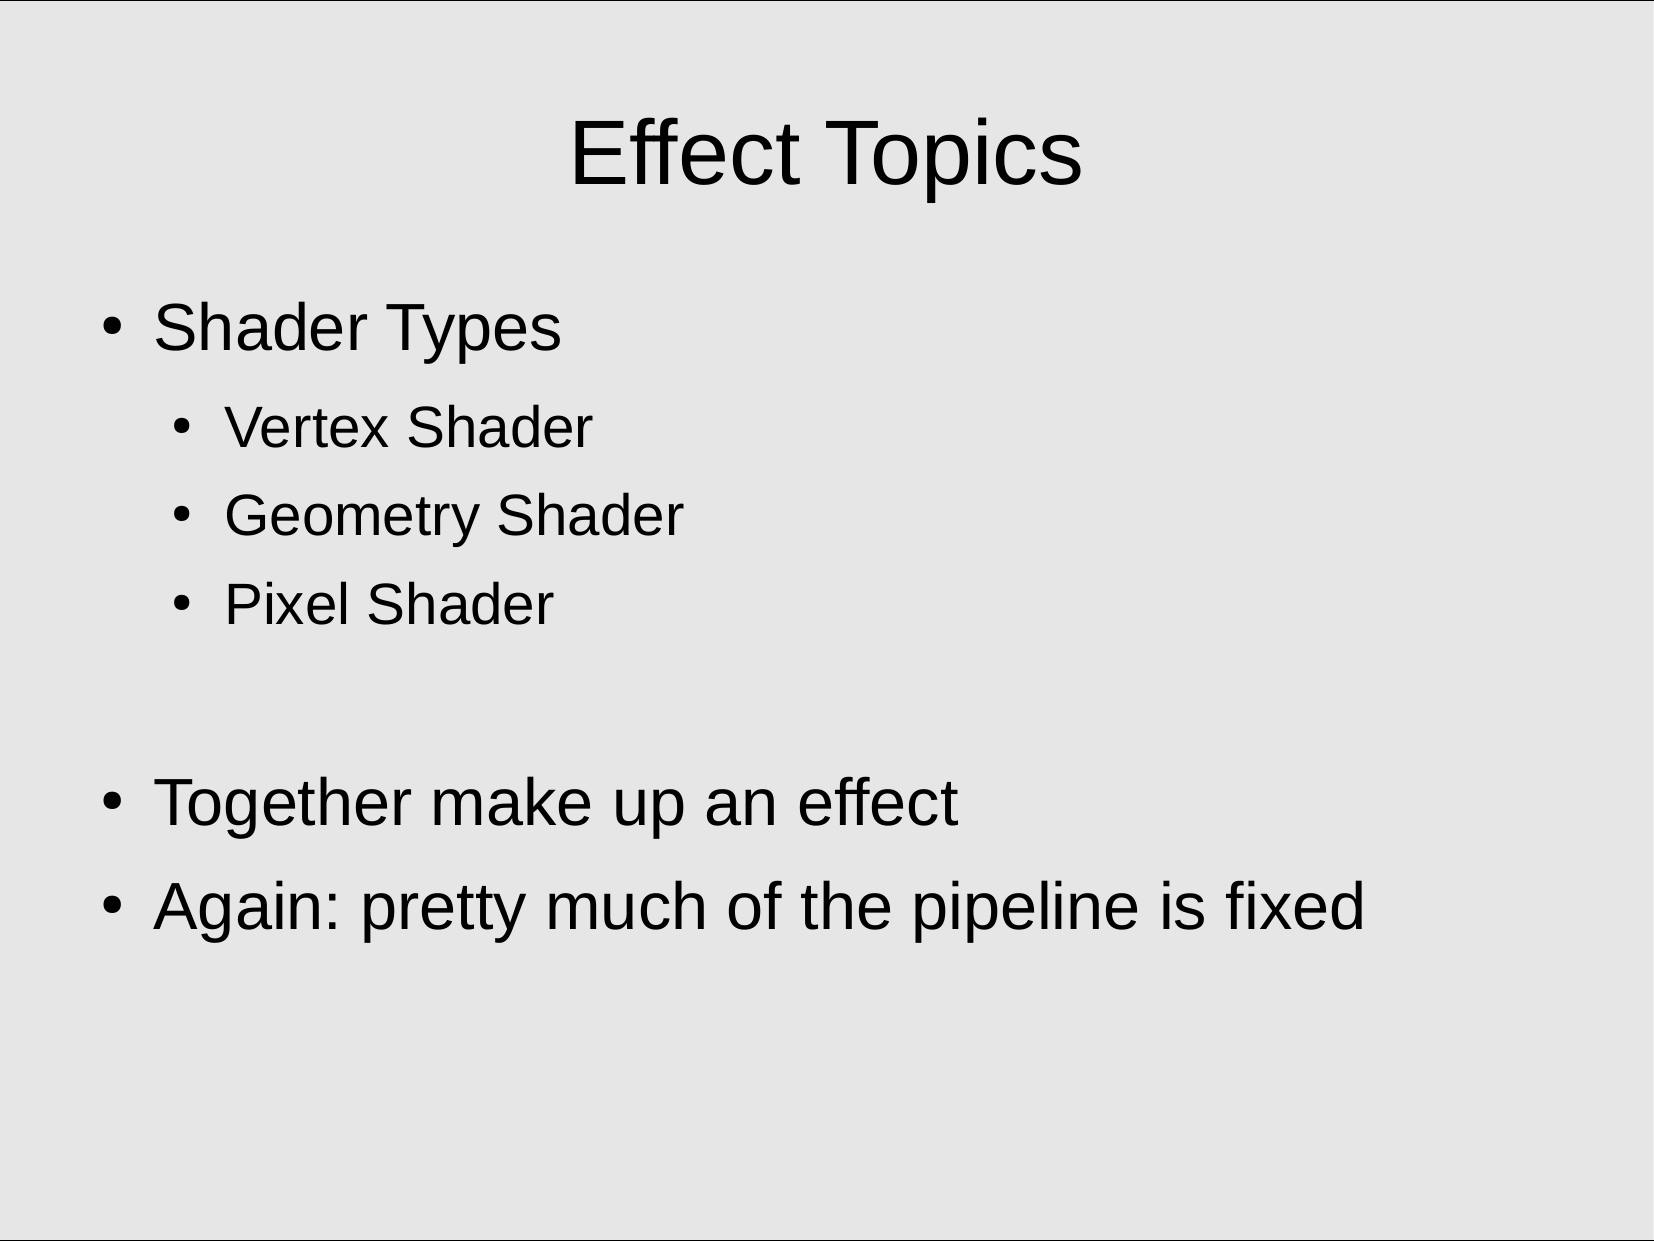

# Effect Topics
Shader Types
Vertex Shader
Geometry Shader
Pixel Shader
Together make up an effect
Again: pretty much of the pipeline is fixed